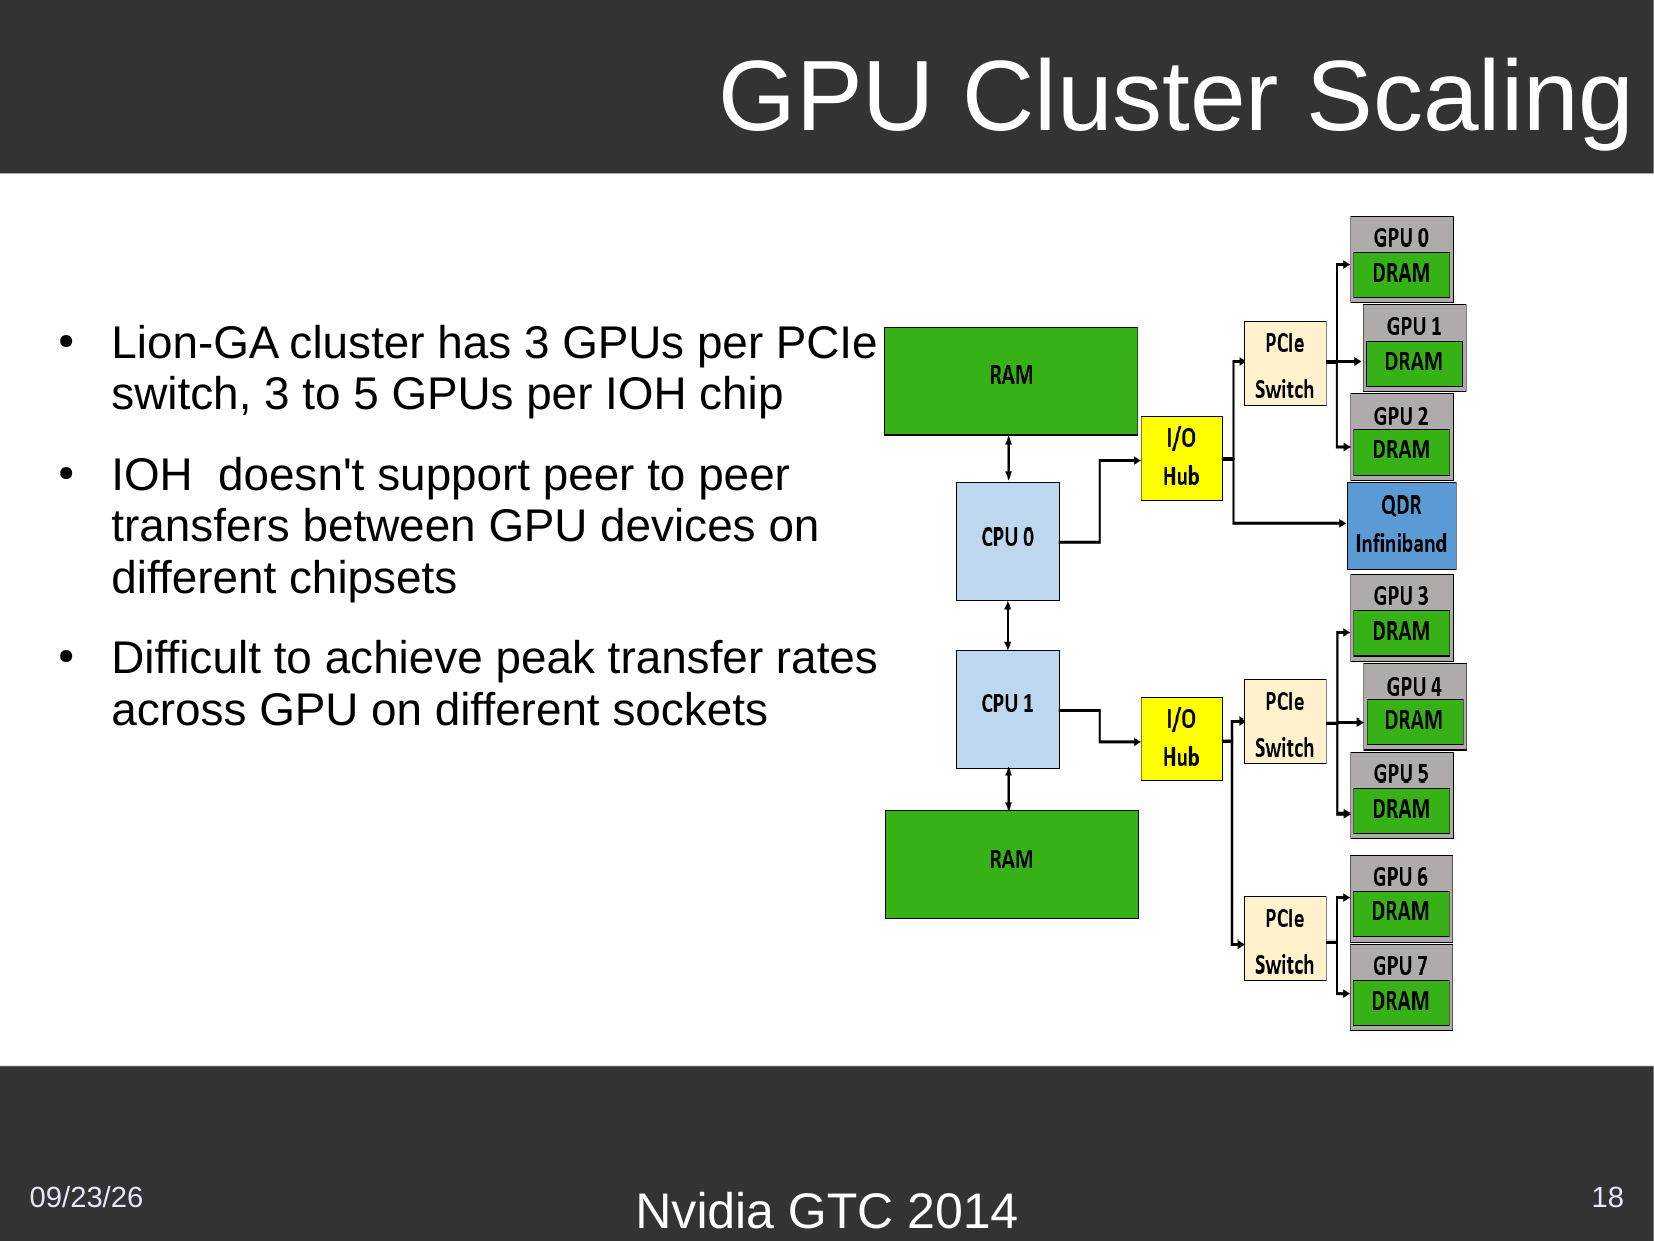

# GPU Cluster Scaling
Lion-GA cluster has 3 GPUs per PCIe switch, 3 to 5 GPUs per IOH chip
IOH doesn't support peer to peer transfers between GPU devices on different chipsets
Difficult to achieve peak transfer rates across GPU on different sockets
18
Nvidia GTC 2014